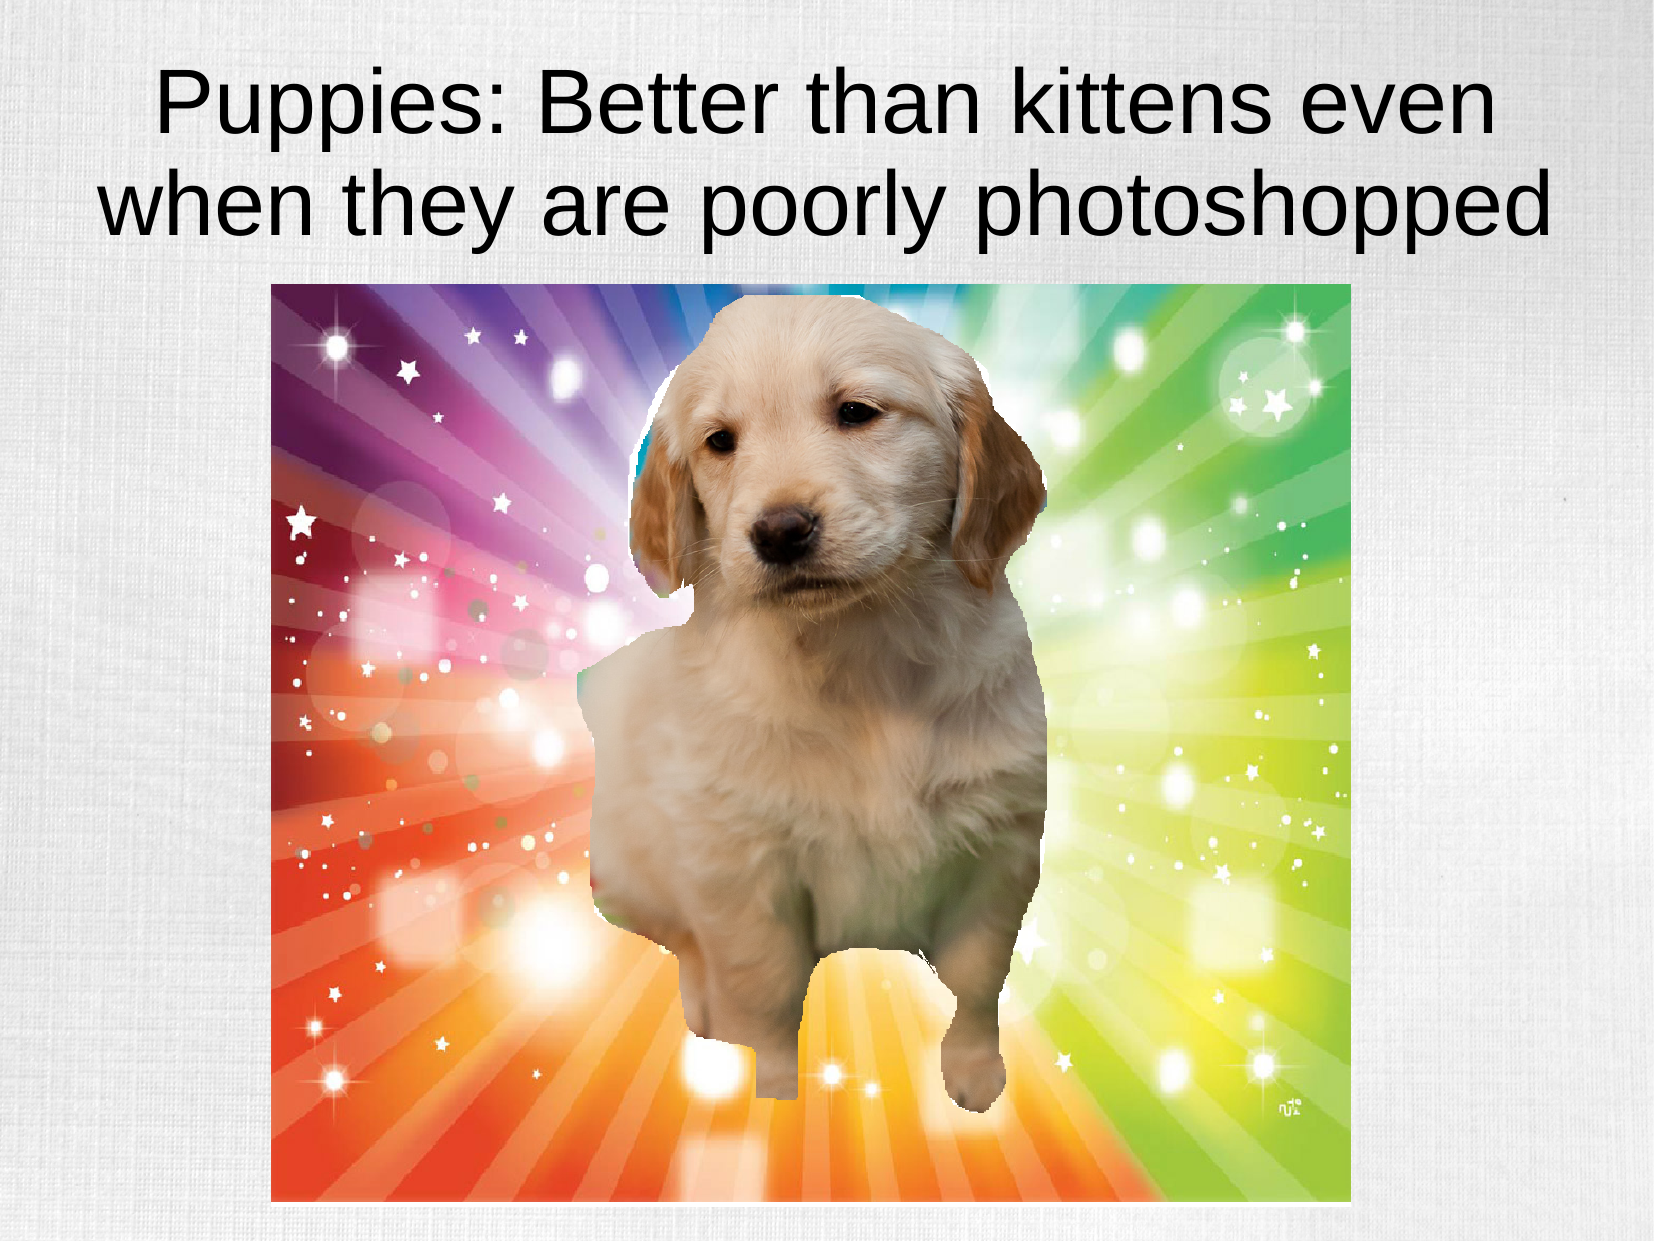

# Puppies: Better than kittens even when they are poorly photoshopped